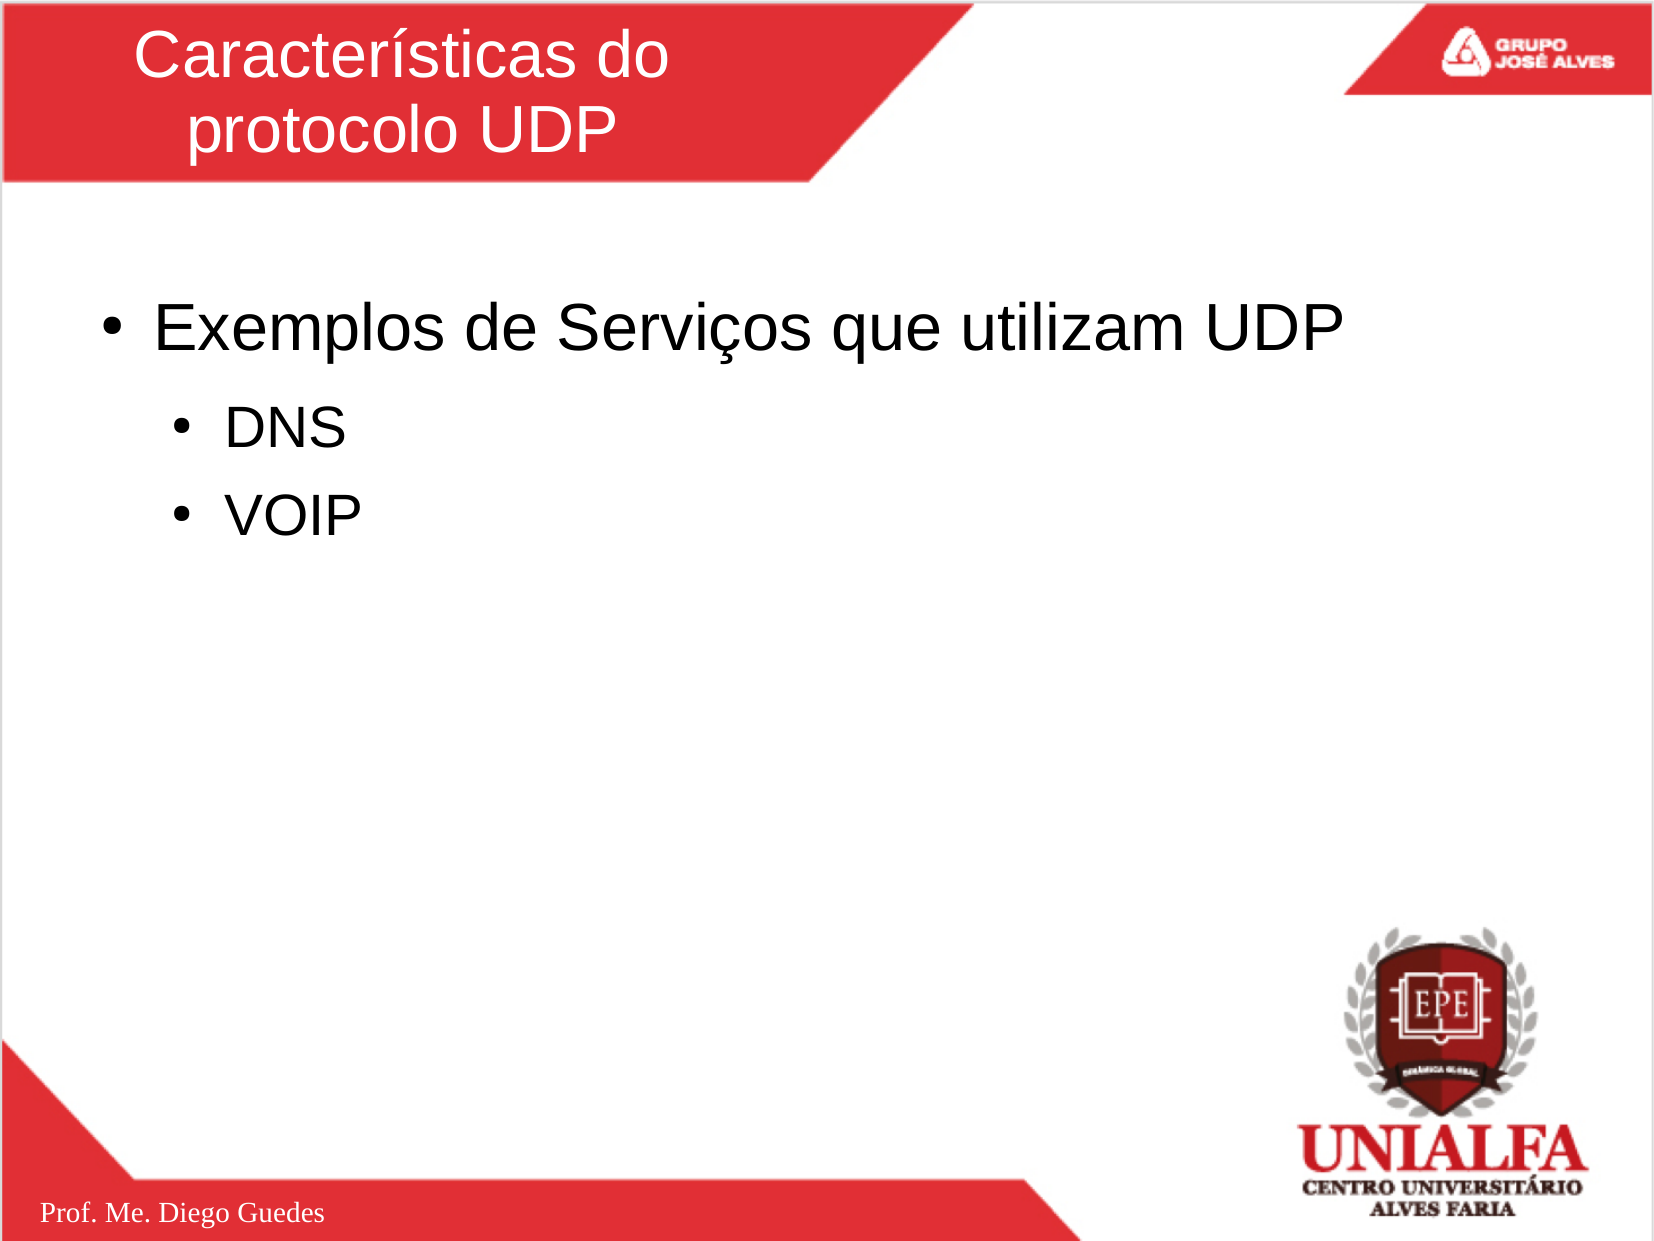

Características do protocolo UDP
# Exemplos de Serviços que utilizam UDP
DNS
VOIP